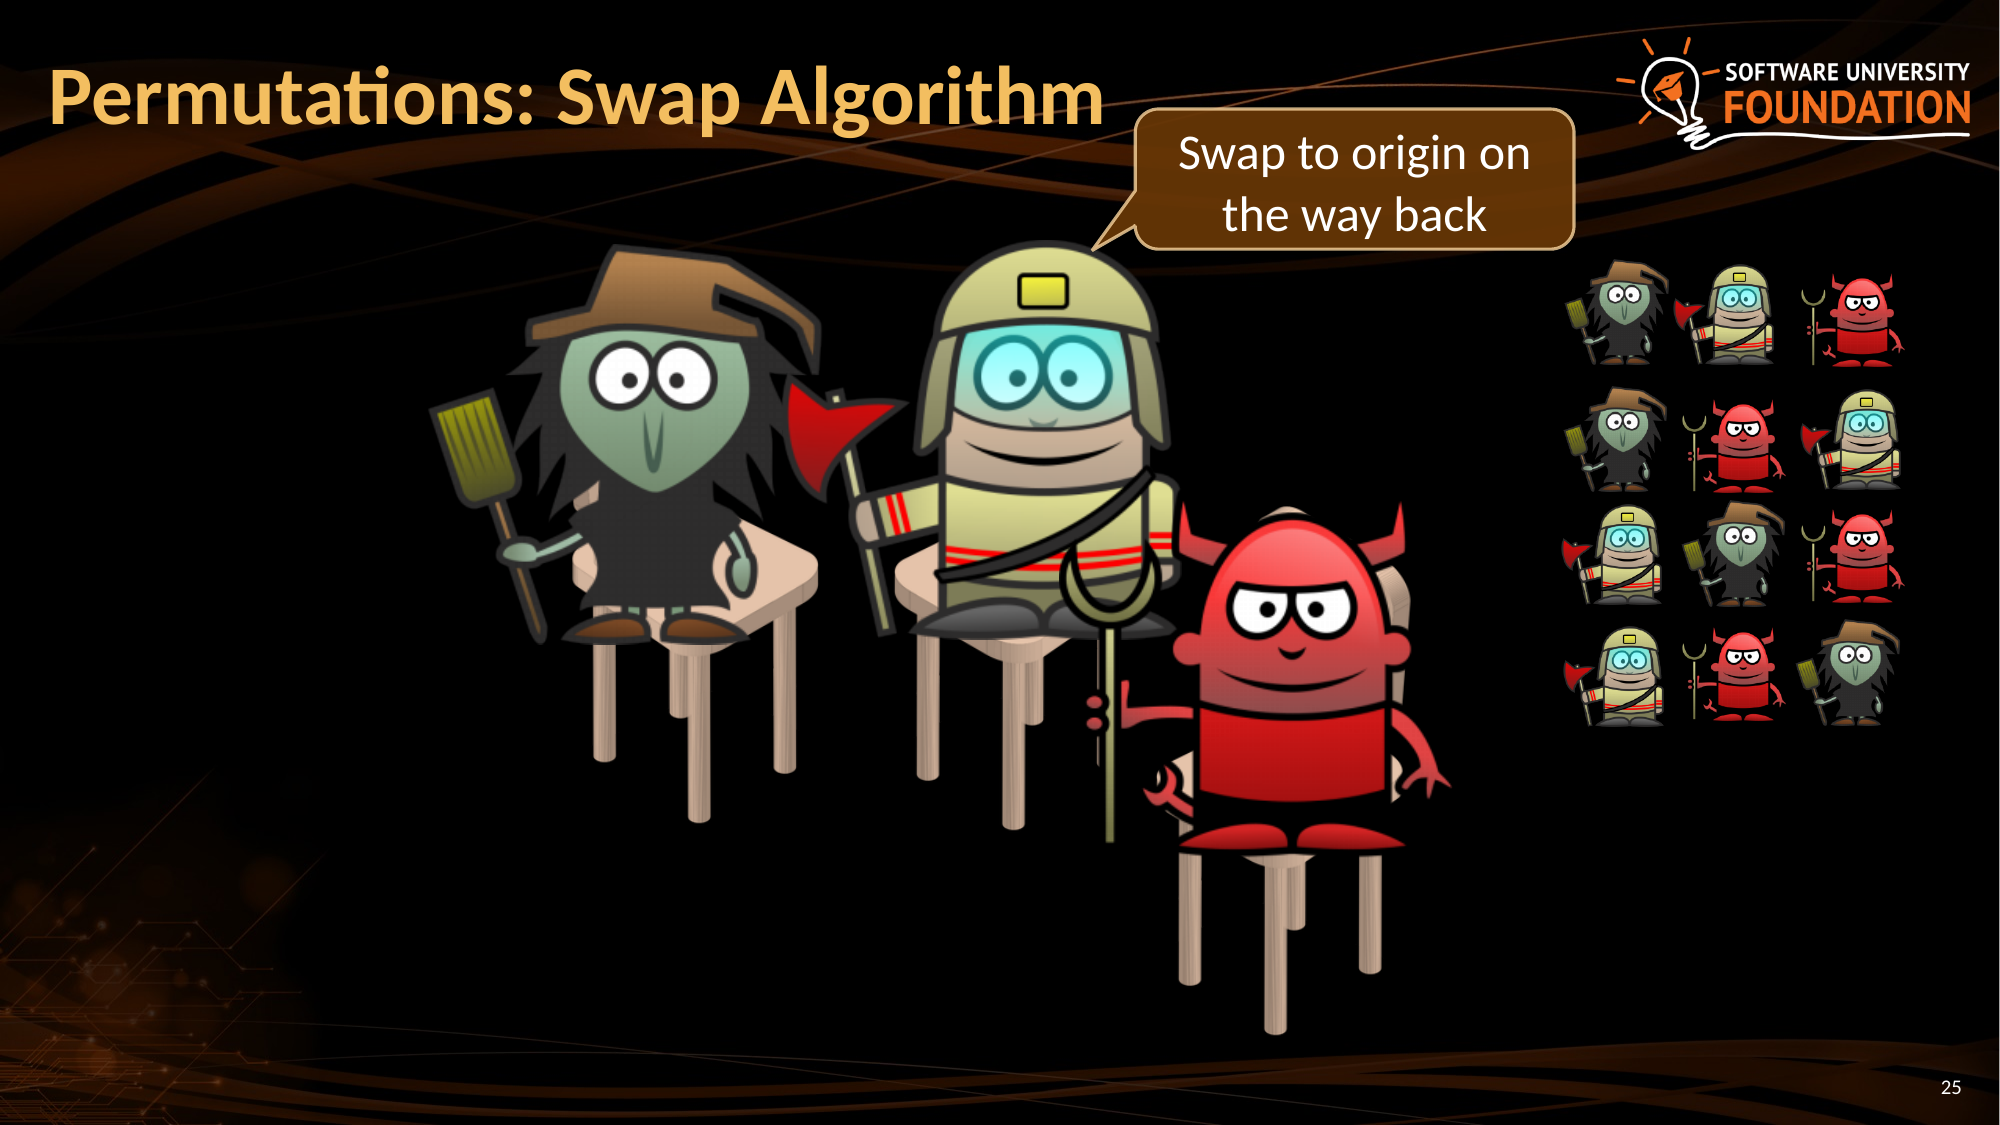

# Permutations: Swap Algorithm
Swap to origin on the way back